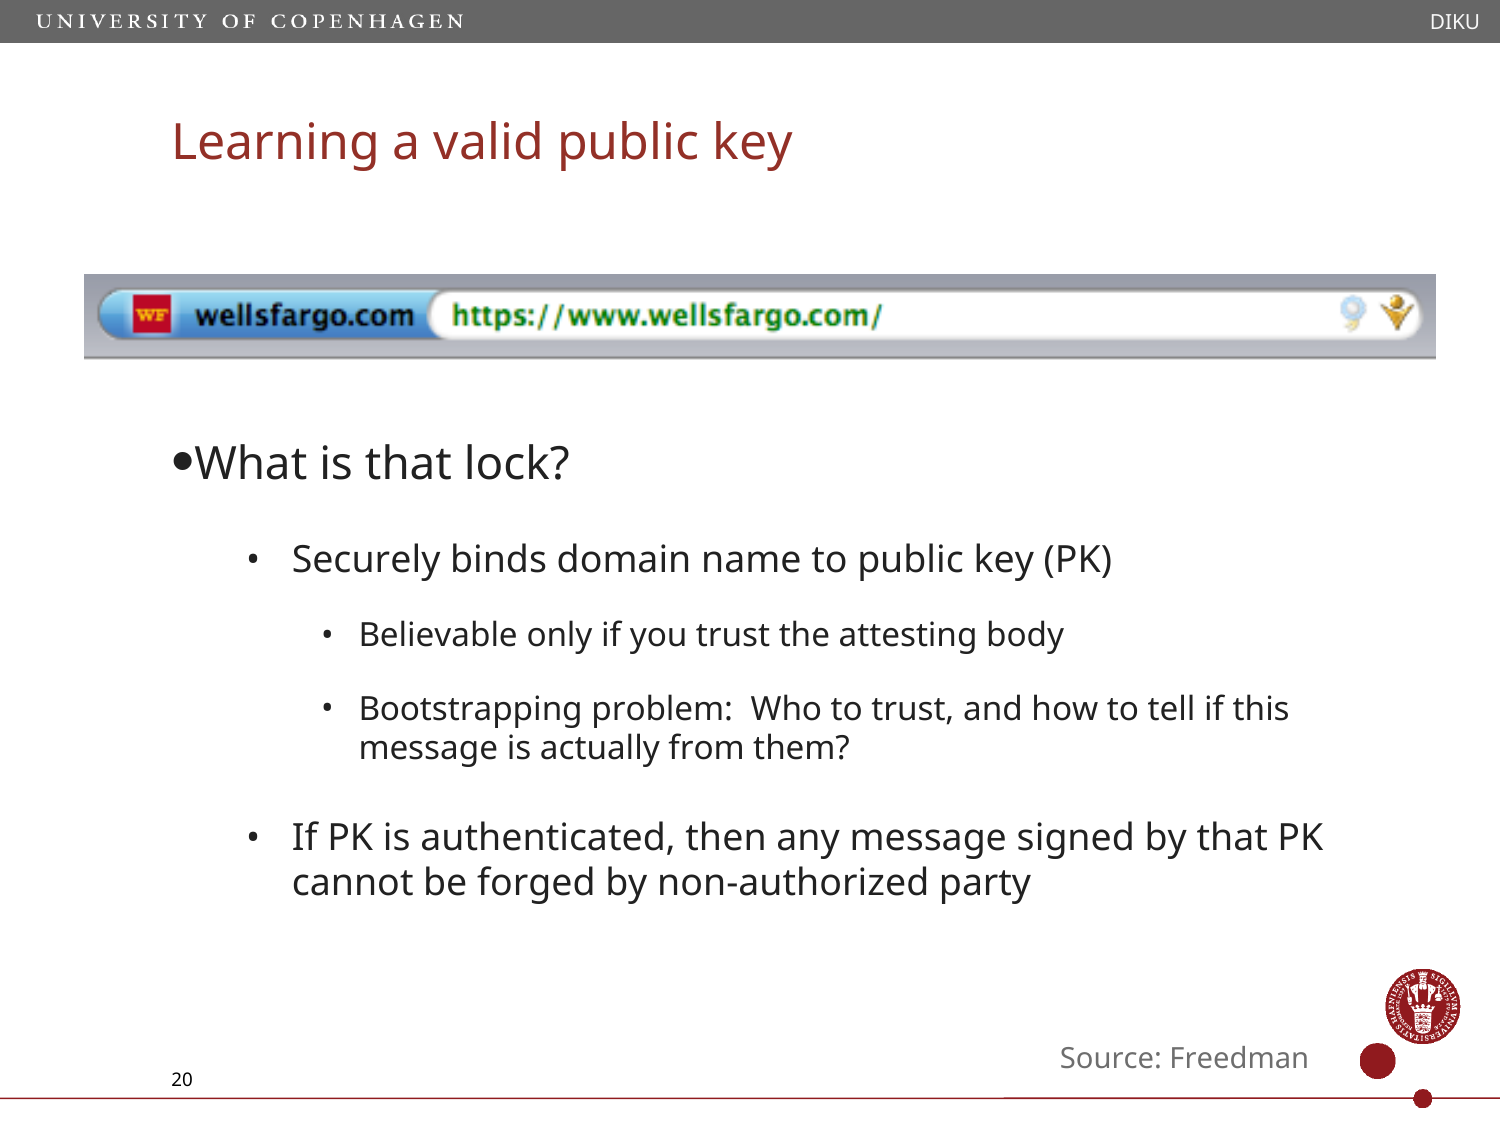

DIKU
Learning a valid public key
What is that lock?
Securely binds domain name to public key (PK)
Believable only if you trust the attesting body
Bootstrapping problem: Who to trust, and how to tell if this message is actually from them?
If PK is authenticated, then any message signed by that PK cannot be forged by non-authorized party
Source: Freedman